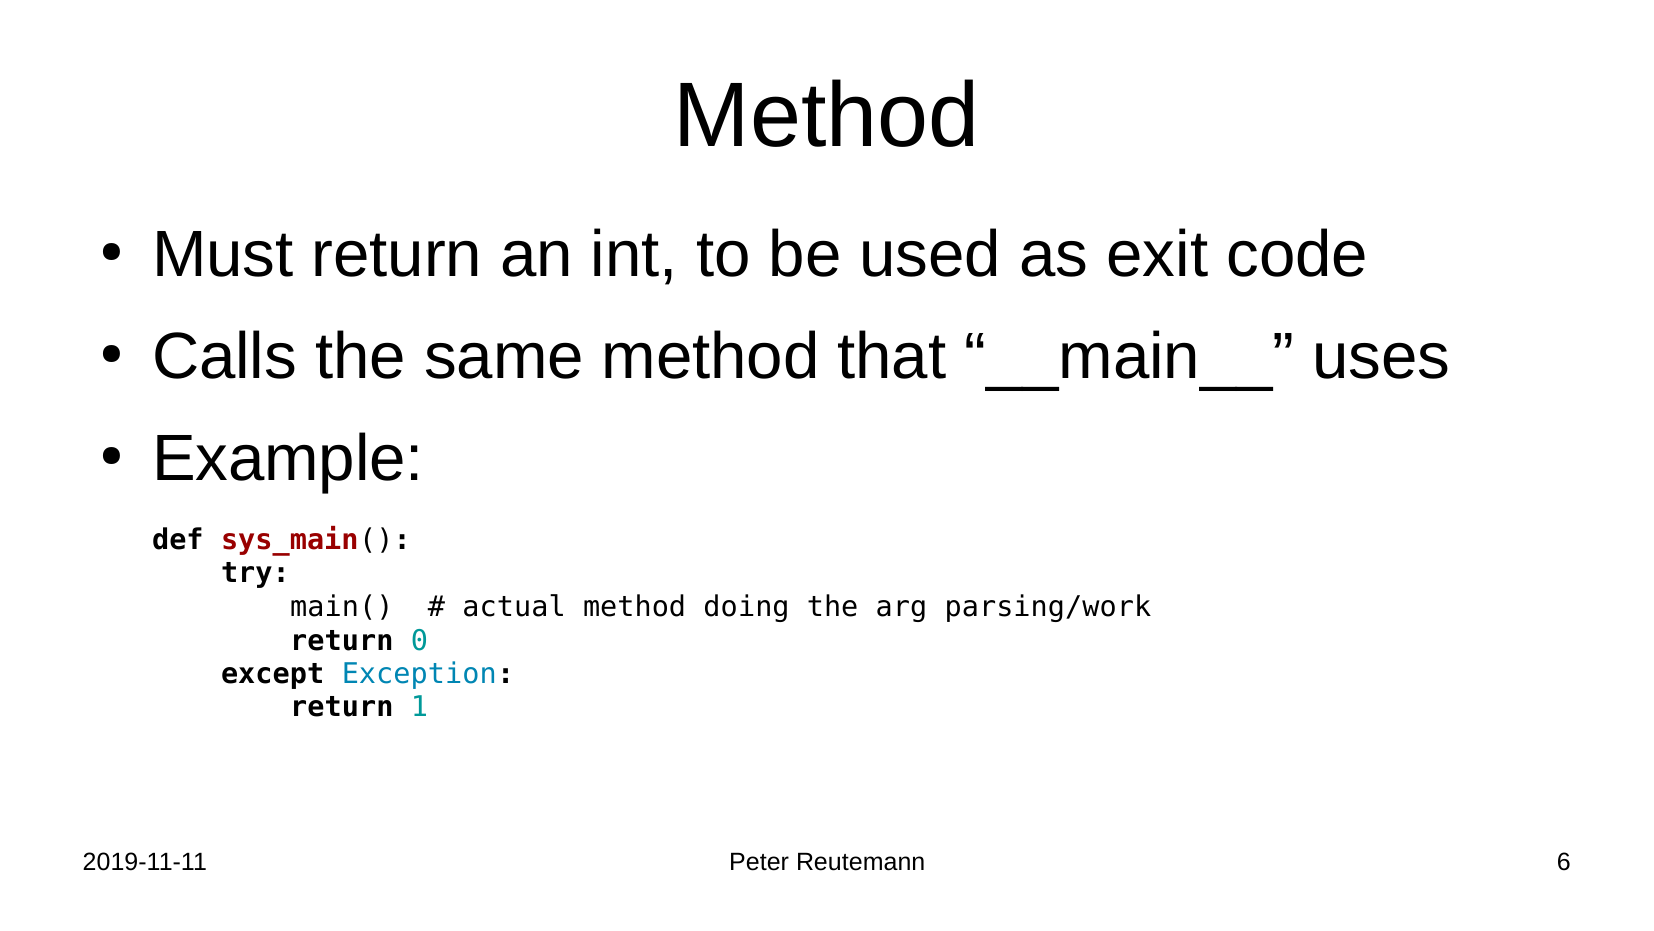

# Method
Must return an int, to be used as exit code
Calls the same method that “__main__” uses
Example:
def sys_main():
 try:
 main() # actual method doing the arg parsing/work
 return 0
 except Exception:
 return 1
2019-11-11
Peter Reutemann
6